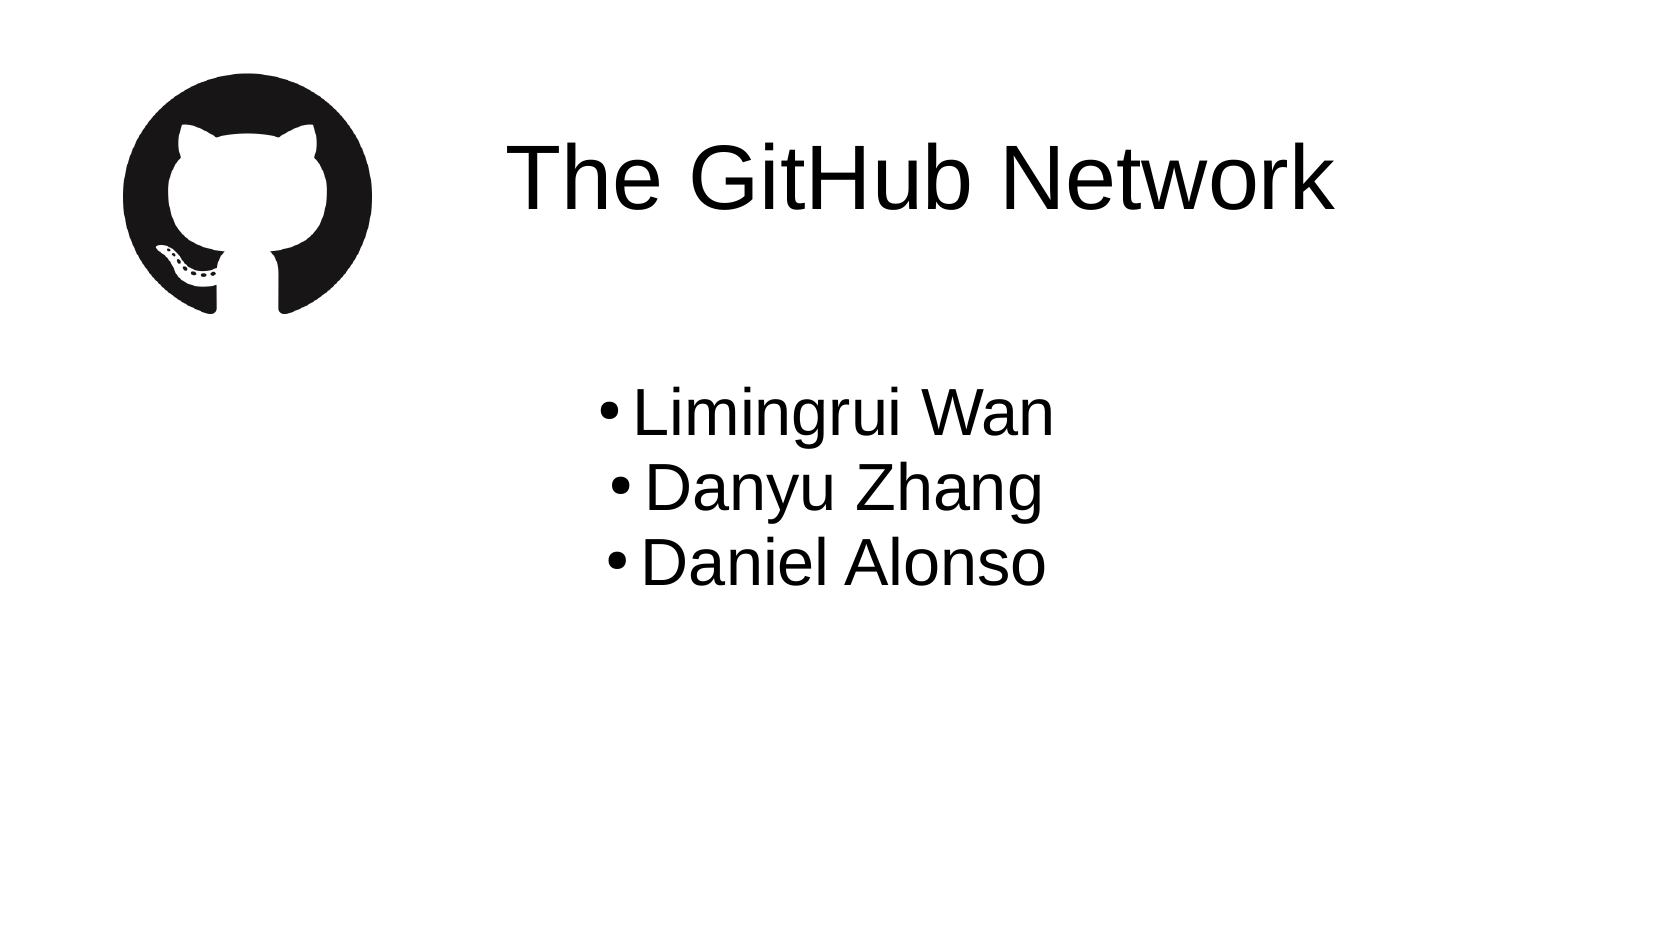

# The GitHub Network
Limingrui Wan
Danyu Zhang
Daniel Alonso